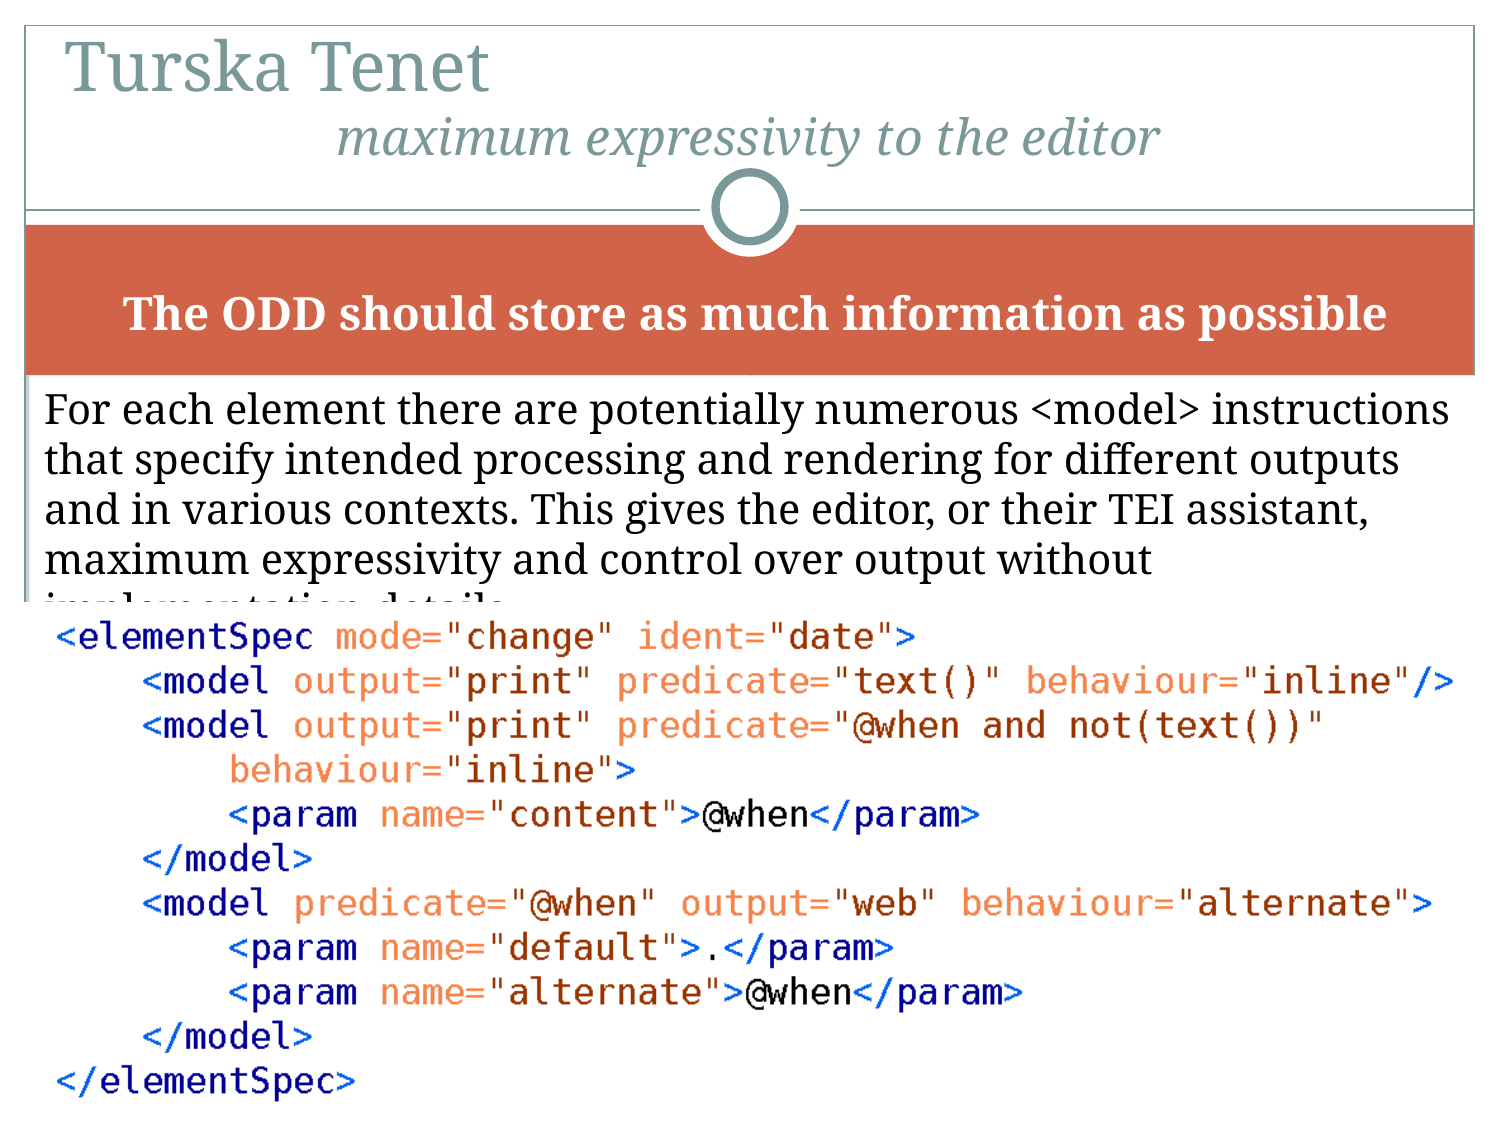

Turska Tenet
maximum expressivity to the editor
The ODD should store as much information as possible
For each element there are potentially numerous <model> instructions that specify intended processing and rendering for different outputs and in various contexts. This gives the editor, or their TEI assistant, maximum expressivity and control over output without implementation details